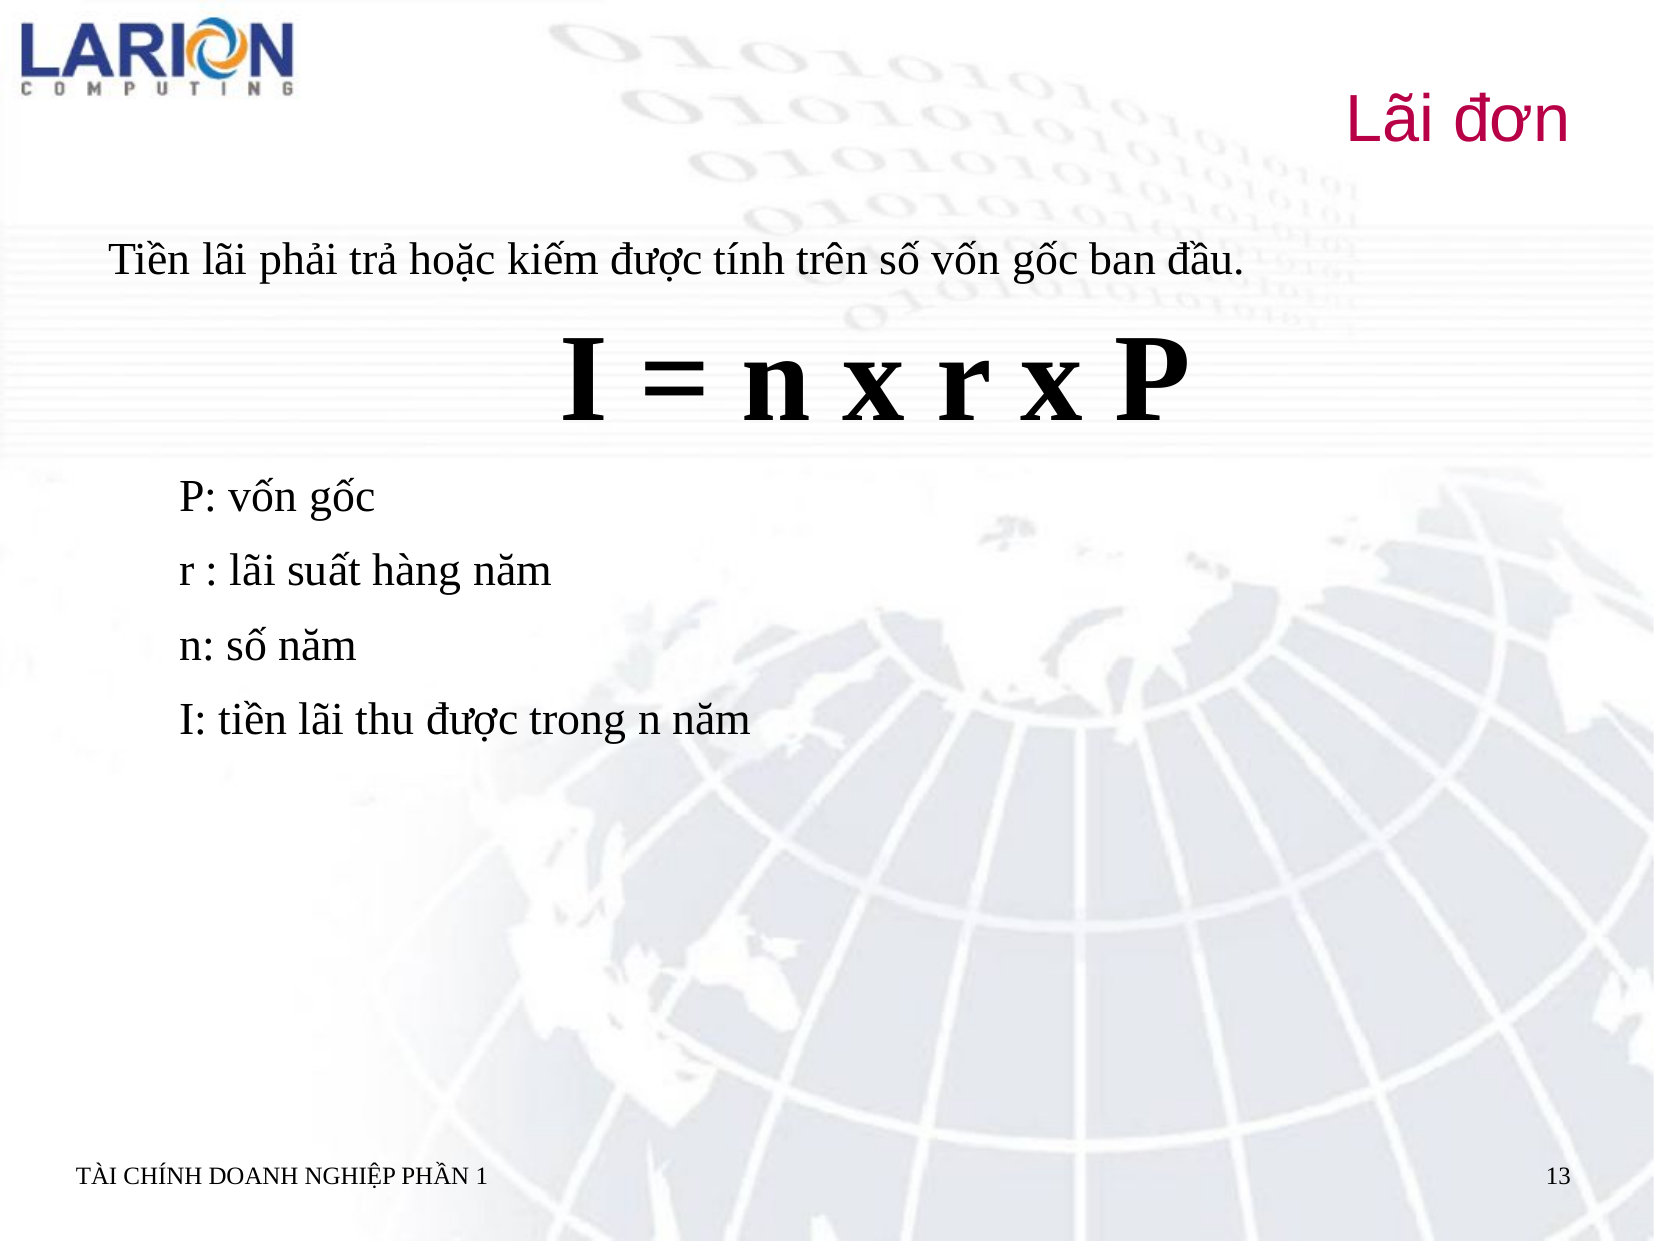

# Lãi đơn
Tiền lãi phải trả hoặc kiếm được tính trên số vốn gốc ban đầu.
I = n x r x P
P: vốn gốc
r : lãi suất hàng năm
n: số năm
I: tiền lãi thu được trong n năm
TÀI CHÍNH DOANH NGHIỆP PHẦN 1
13